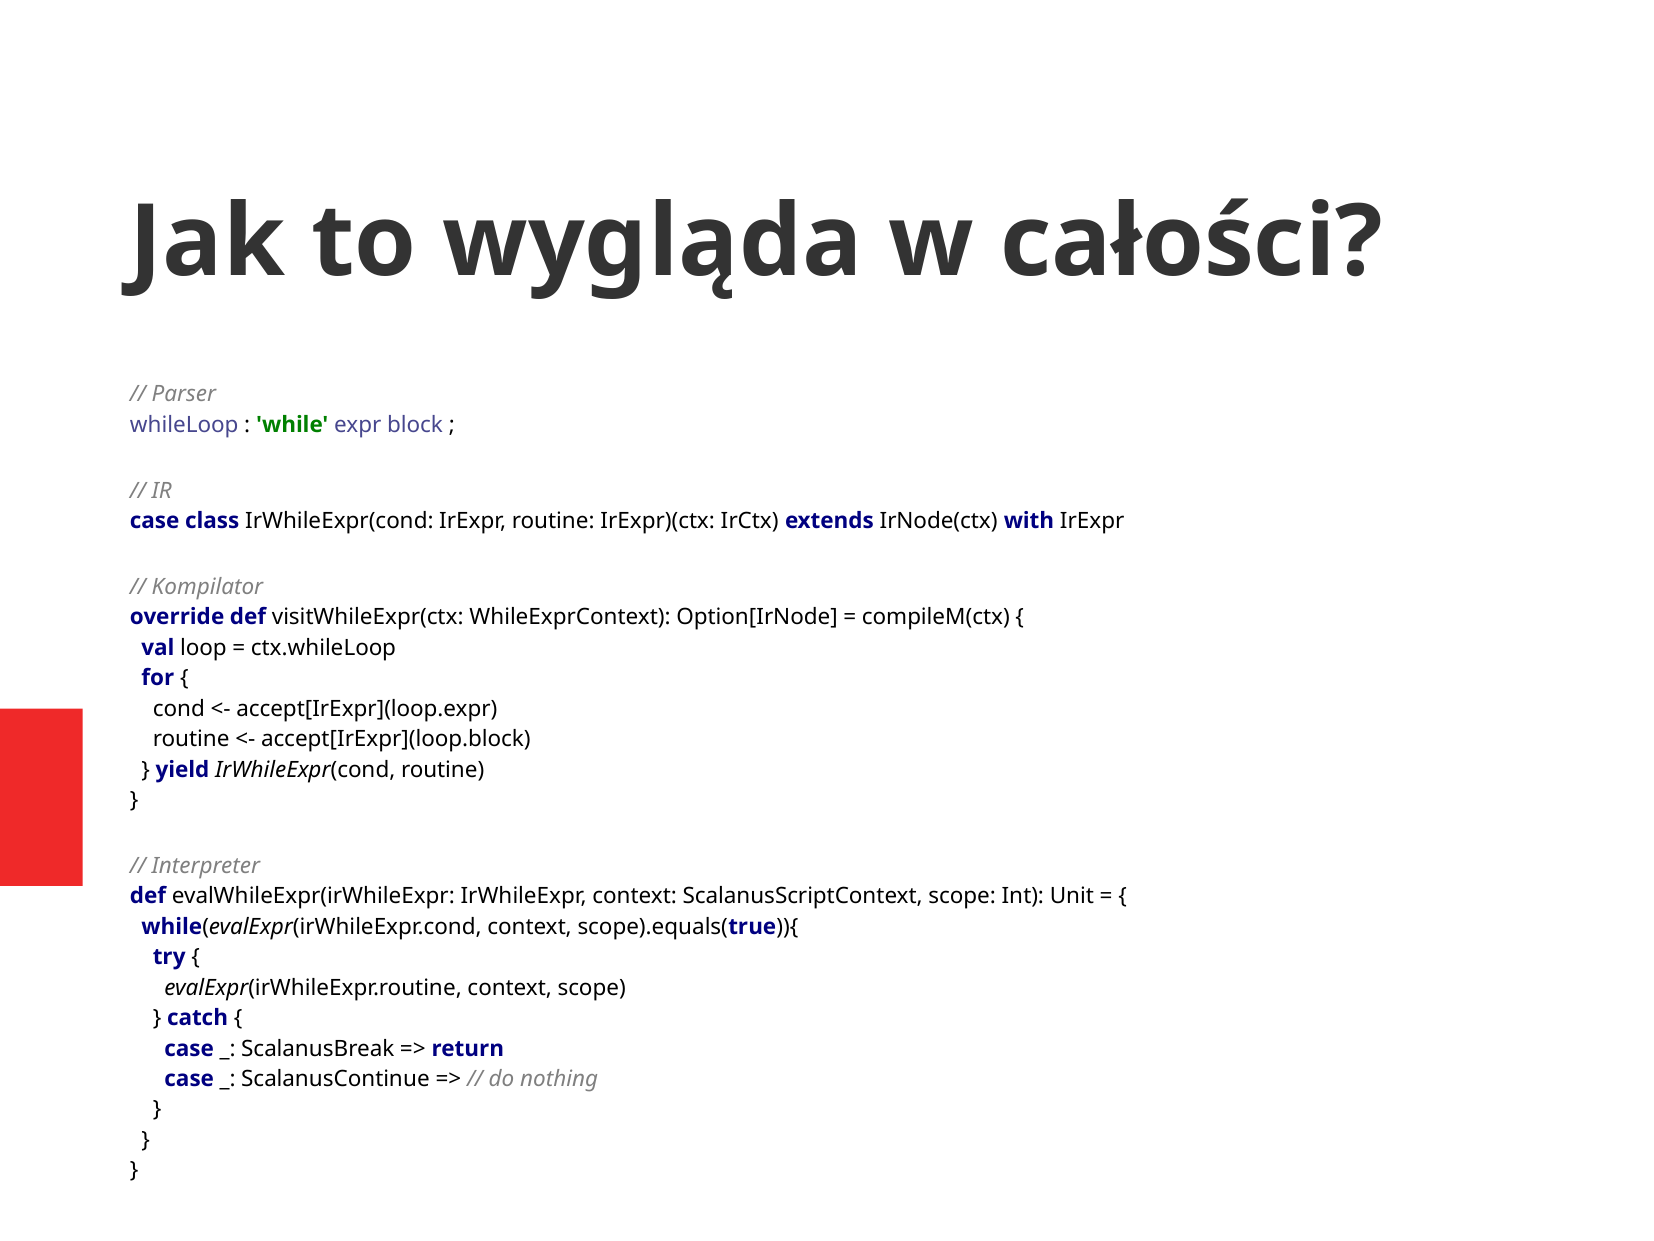

# Jak to wygląda w całości?
// Parser
whileLoop : 'while' expr block ;
// IR
case class IrWhileExpr(cond: IrExpr, routine: IrExpr)(ctx: IrCtx) extends IrNode(ctx) with IrExpr
// Kompilator
override def visitWhileExpr(ctx: WhileExprContext): Option[IrNode] = compileM(ctx) {
 val loop = ctx.whileLoop
 for {
 cond <- accept[IrExpr](loop.expr)
 routine <- accept[IrExpr](loop.block)
 } yield IrWhileExpr(cond, routine)
}
// Interpreter
def evalWhileExpr(irWhileExpr: IrWhileExpr, context: ScalanusScriptContext, scope: Int): Unit = {
 while(evalExpr(irWhileExpr.cond, context, scope).equals(true)){
 try {
 evalExpr(irWhileExpr.routine, context, scope)
 } catch {
 case _: ScalanusBreak => return
 case _: ScalanusContinue => // do nothing
 }
 }
}